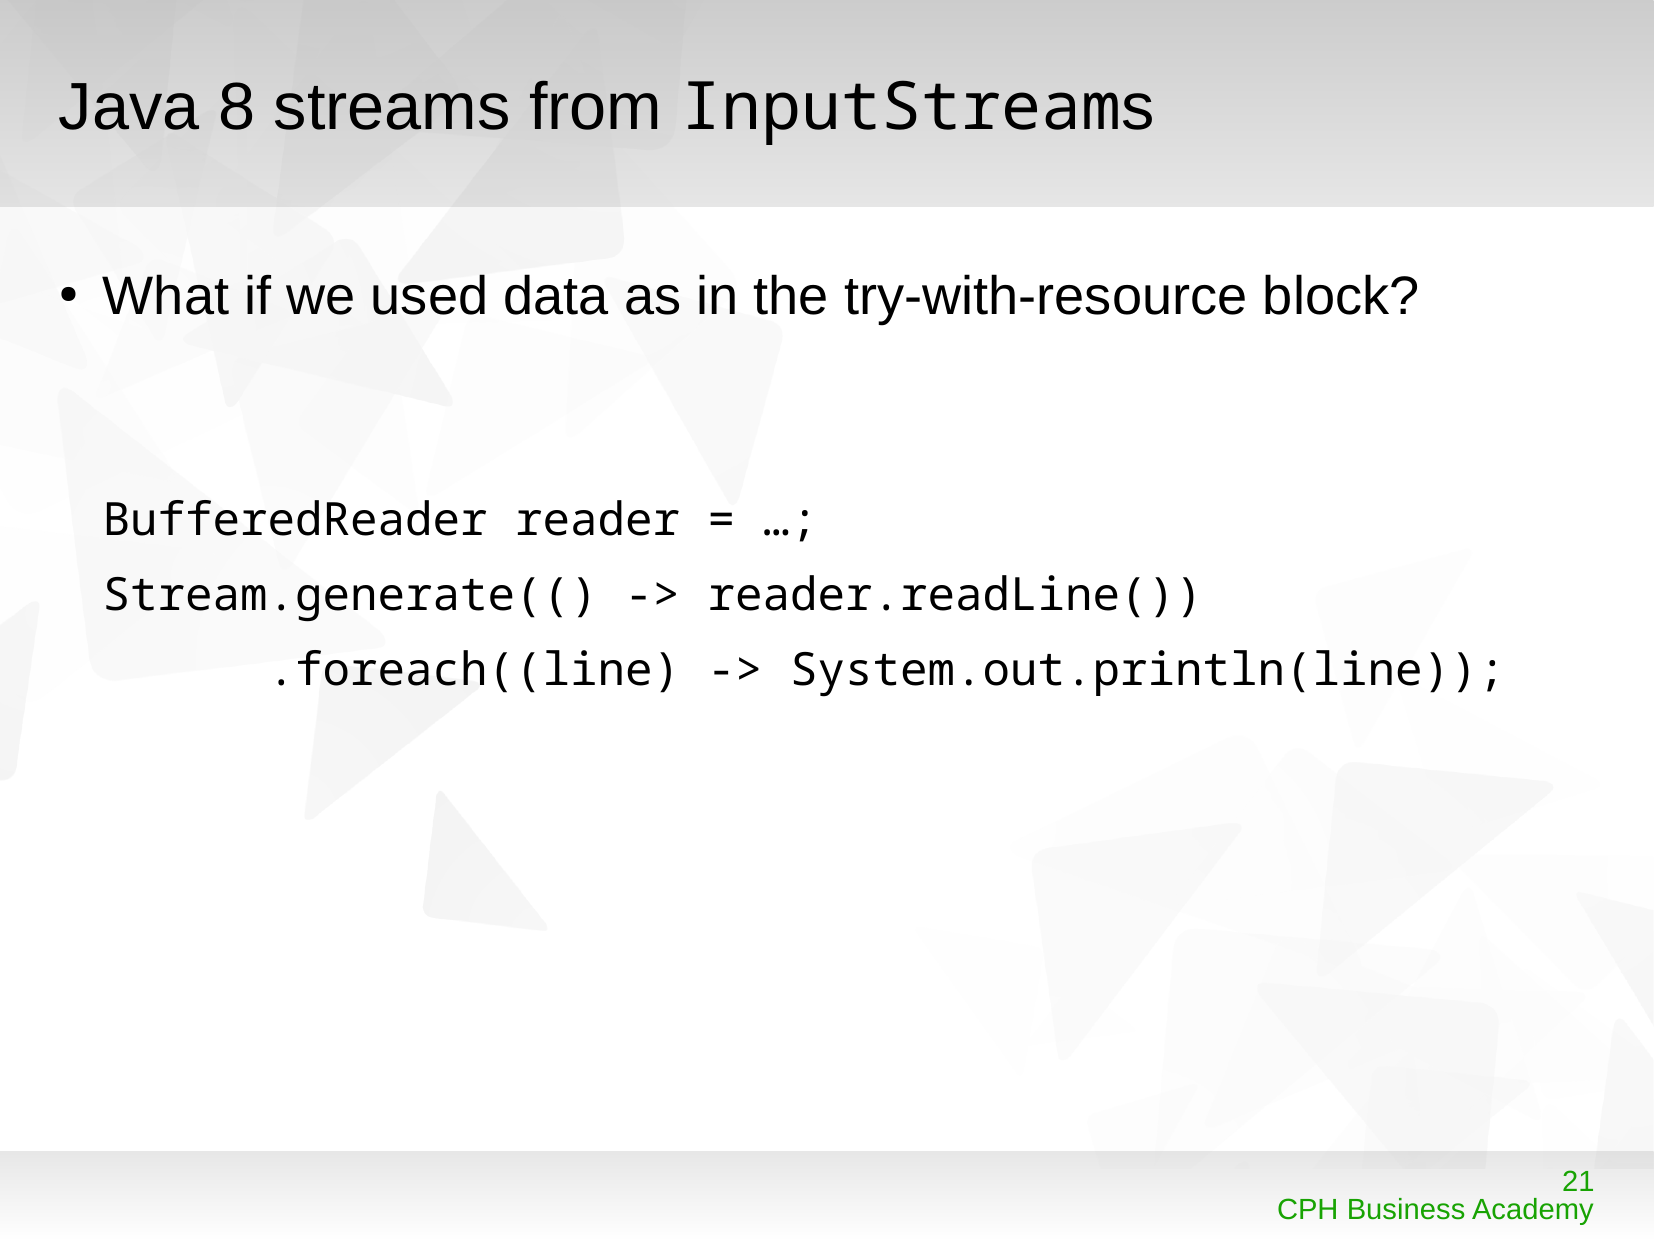

Java 8 streams from InputStreams
# What if we used data as in the try-with-resource block?
BufferedReader reader = …;
Stream.generate(() -> reader.readLine())
 .foreach((line) -> System.out.println(line));
21
CPH Business Academy